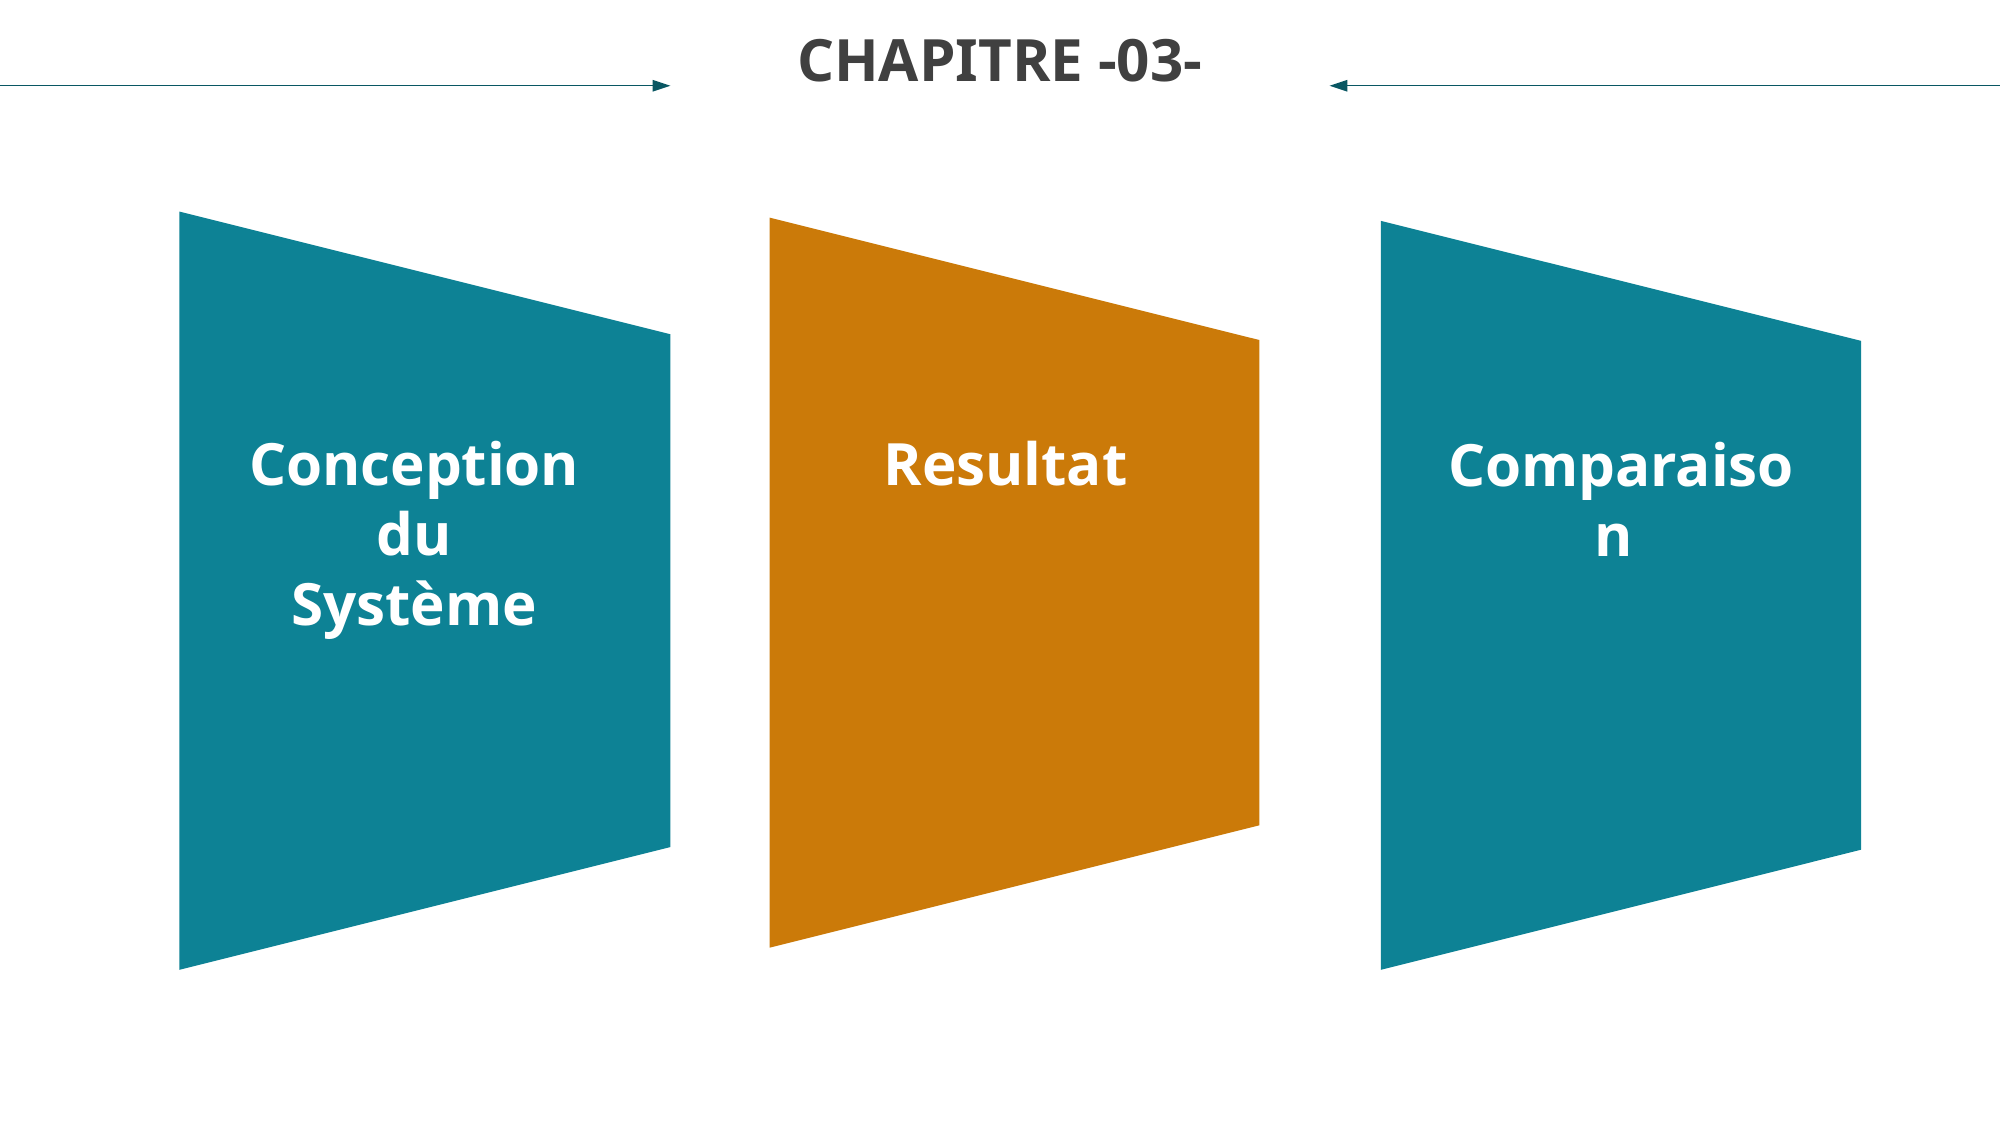

CHAPITRE -03-
# Analyse du projet : diapositive 3
Conception du Système
Resultat
Comparaison